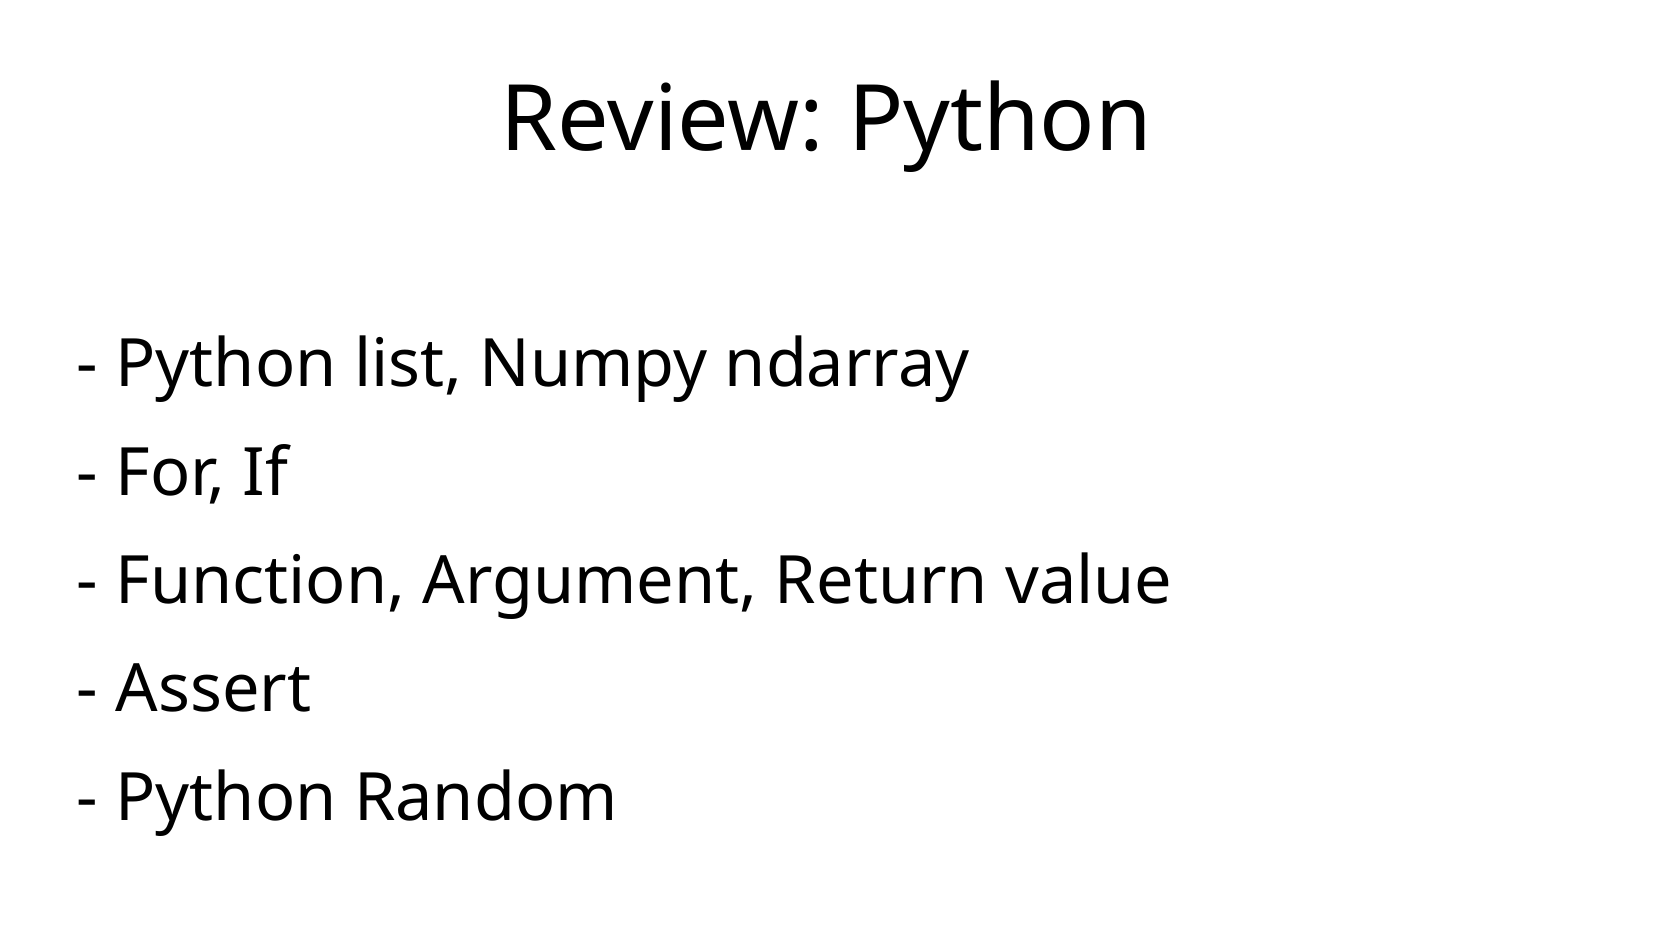

# Review: Python
- Python list, Numpy ndarray
- For, If
- Function, Argument, Return value
- Assert
- Python Random